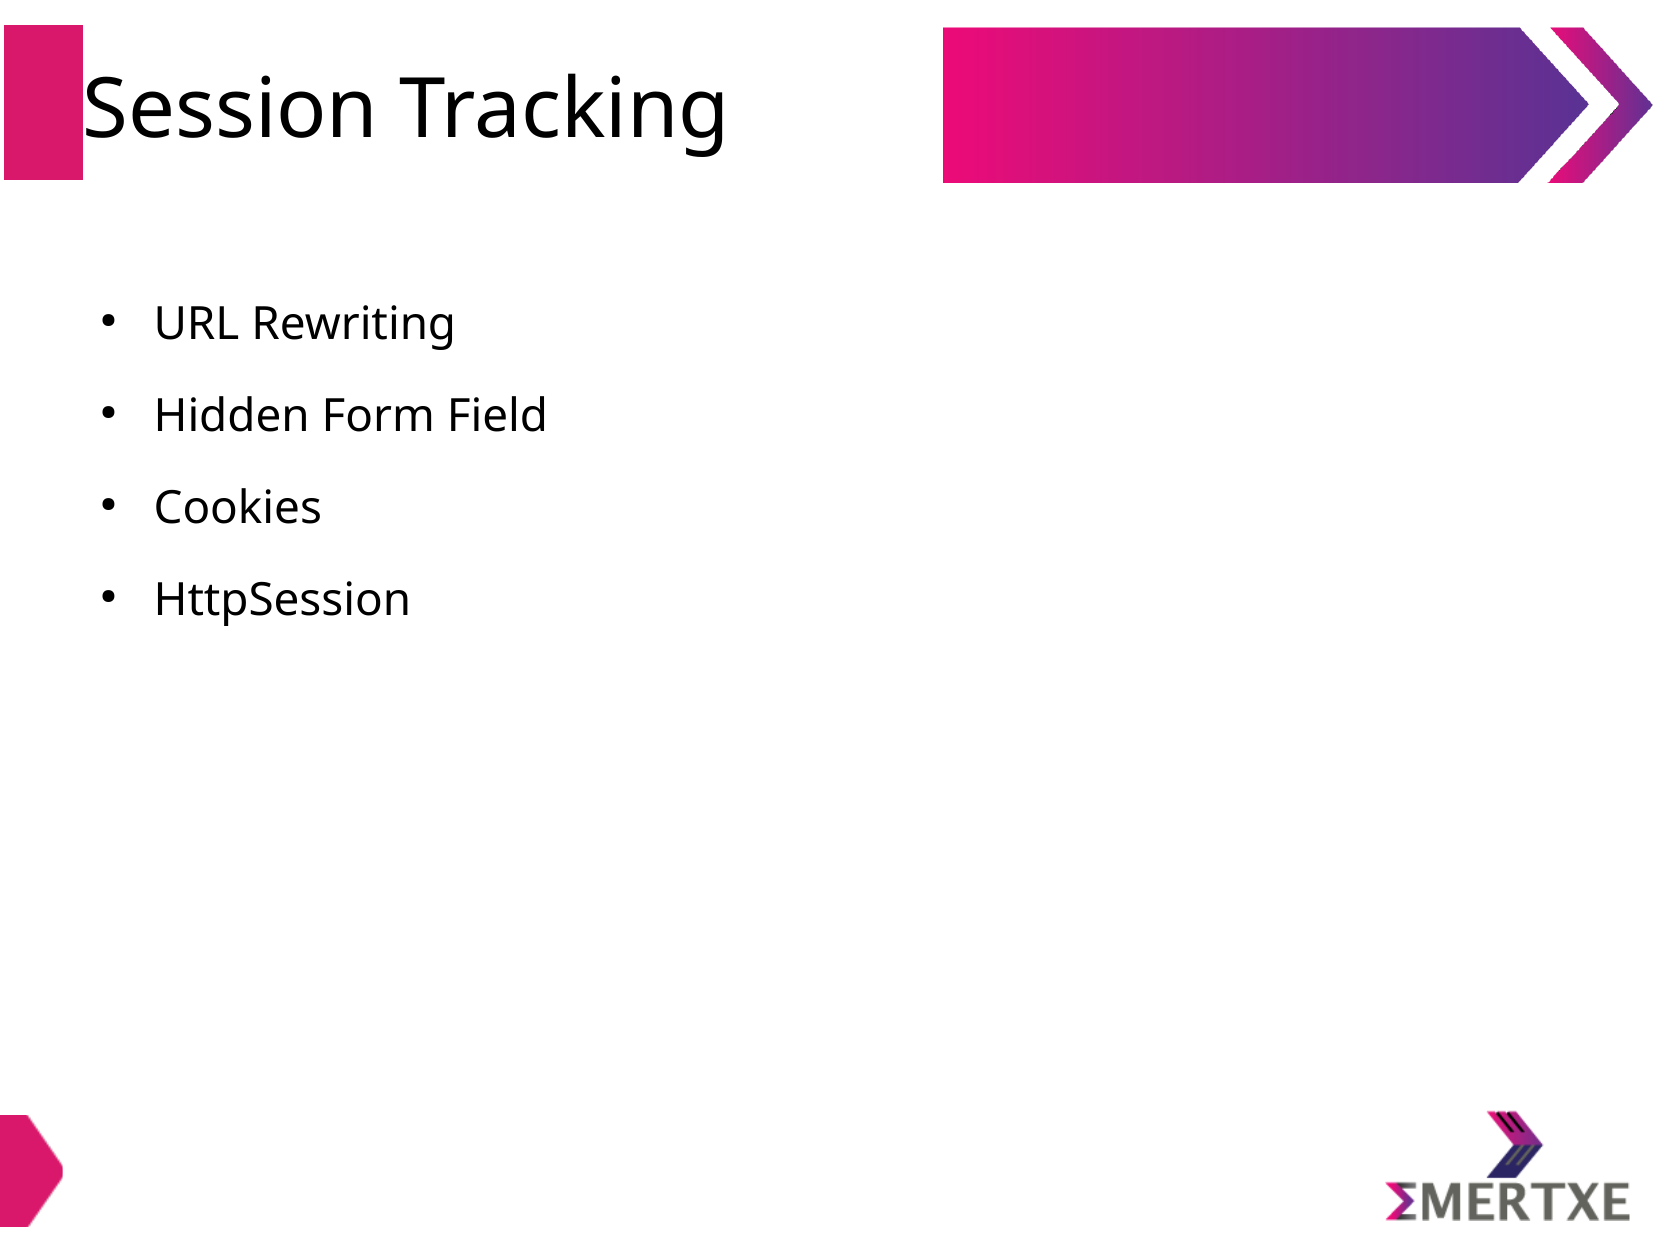

# Session Tracking
URL Rewriting
Hidden Form Field
Cookies
HttpSession